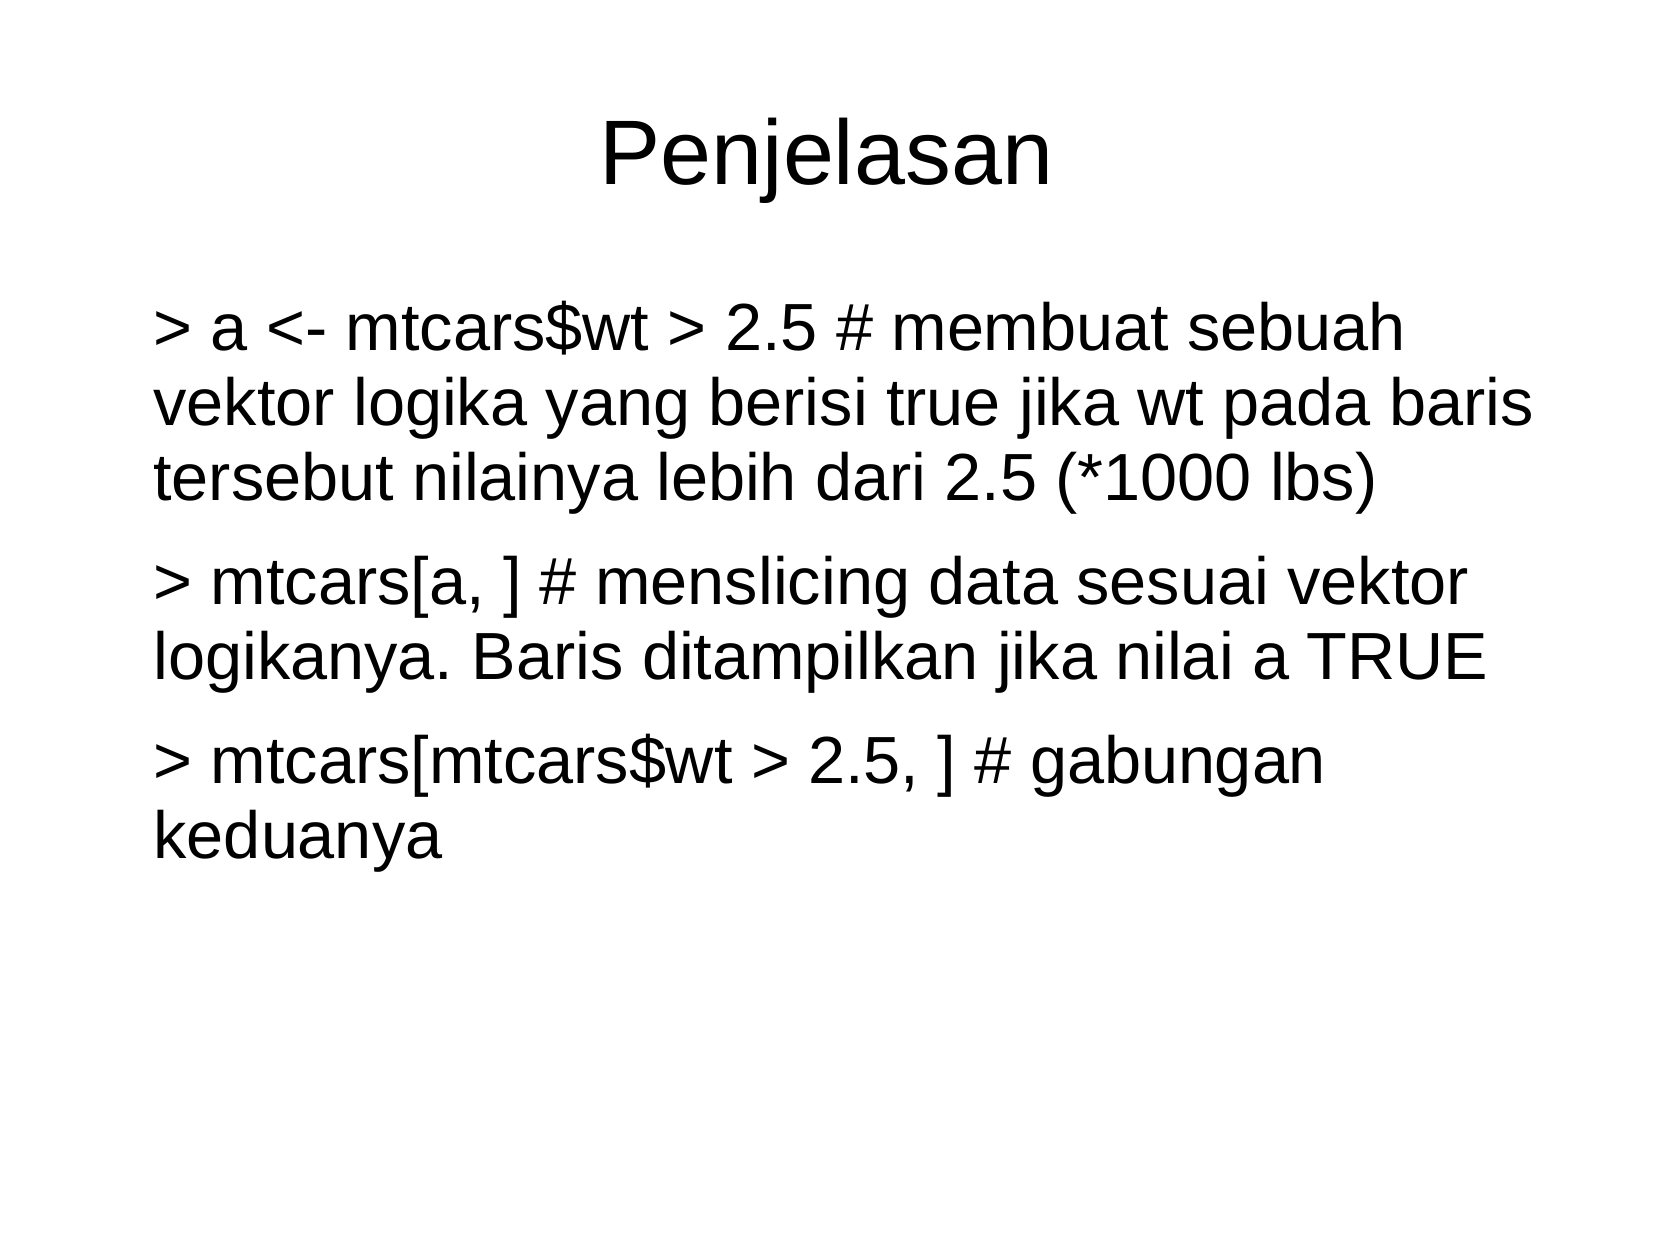

# Penjelasan
> a <- mtcars$wt > 2.5 # membuat sebuah vektor logika yang berisi true jika wt pada baris tersebut nilainya lebih dari 2.5 (*1000 lbs)
> mtcars[a, ] # menslicing data sesuai vektor logikanya. Baris ditampilkan jika nilai a TRUE
> mtcars[mtcars$wt > 2.5, ] # gabungan keduanya